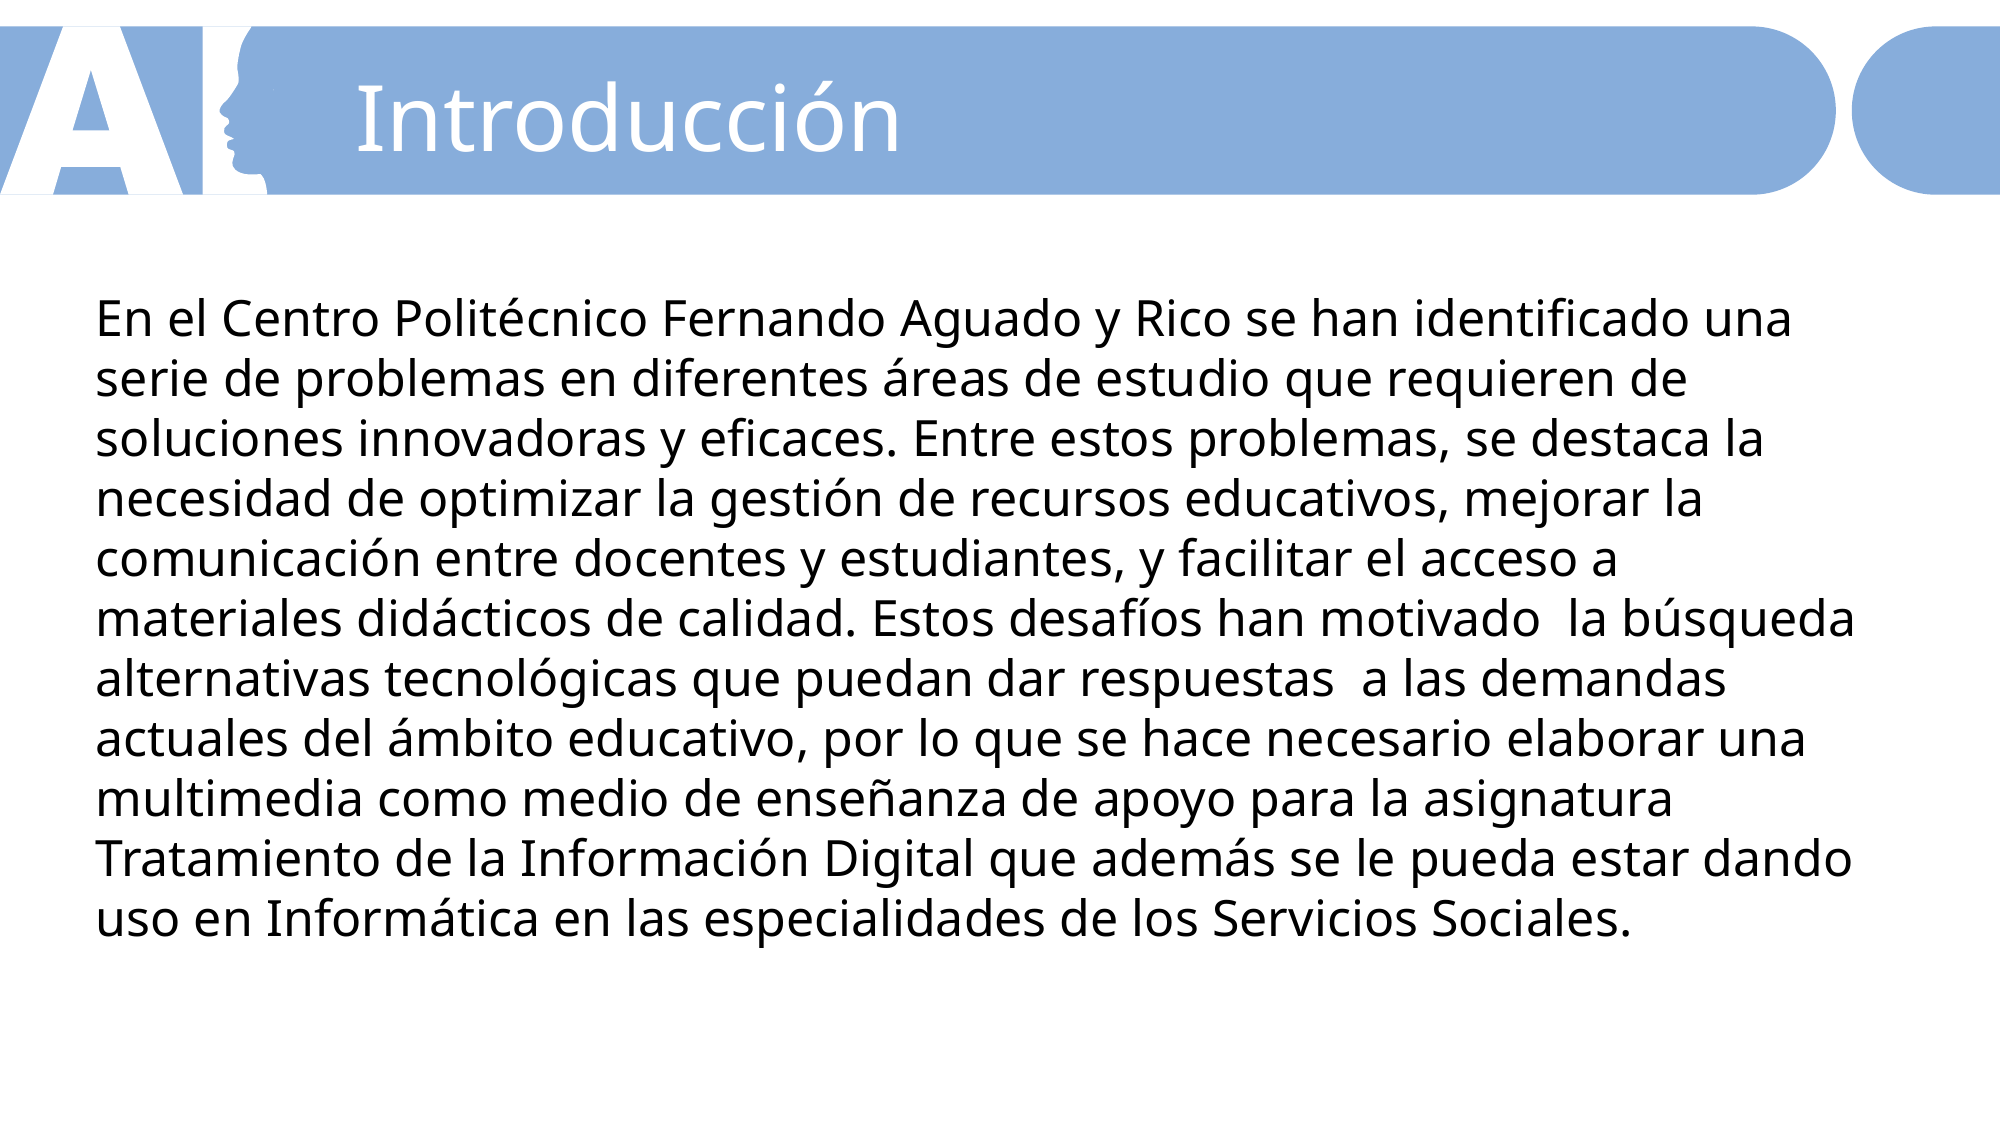

# Introducción
En el Centro Politécnico Fernando Aguado y Rico se han identificado una serie de problemas en diferentes áreas de estudio que requieren de soluciones innovadoras y eficaces. Entre estos problemas, se destaca la necesidad de optimizar la gestión de recursos educativos, mejorar la comunicación entre docentes y estudiantes, y facilitar el acceso a materiales didácticos de calidad. Estos desafíos han motivado la búsqueda alternativas tecnológicas que puedan dar respuestas a las demandas actuales del ámbito educativo, por lo que se hace necesario elaborar una multimedia como medio de enseñanza de apoyo para la asignatura Tratamiento de la Información Digital que además se le pueda estar dando uso en Informática en las especialidades de los Servicios Sociales.